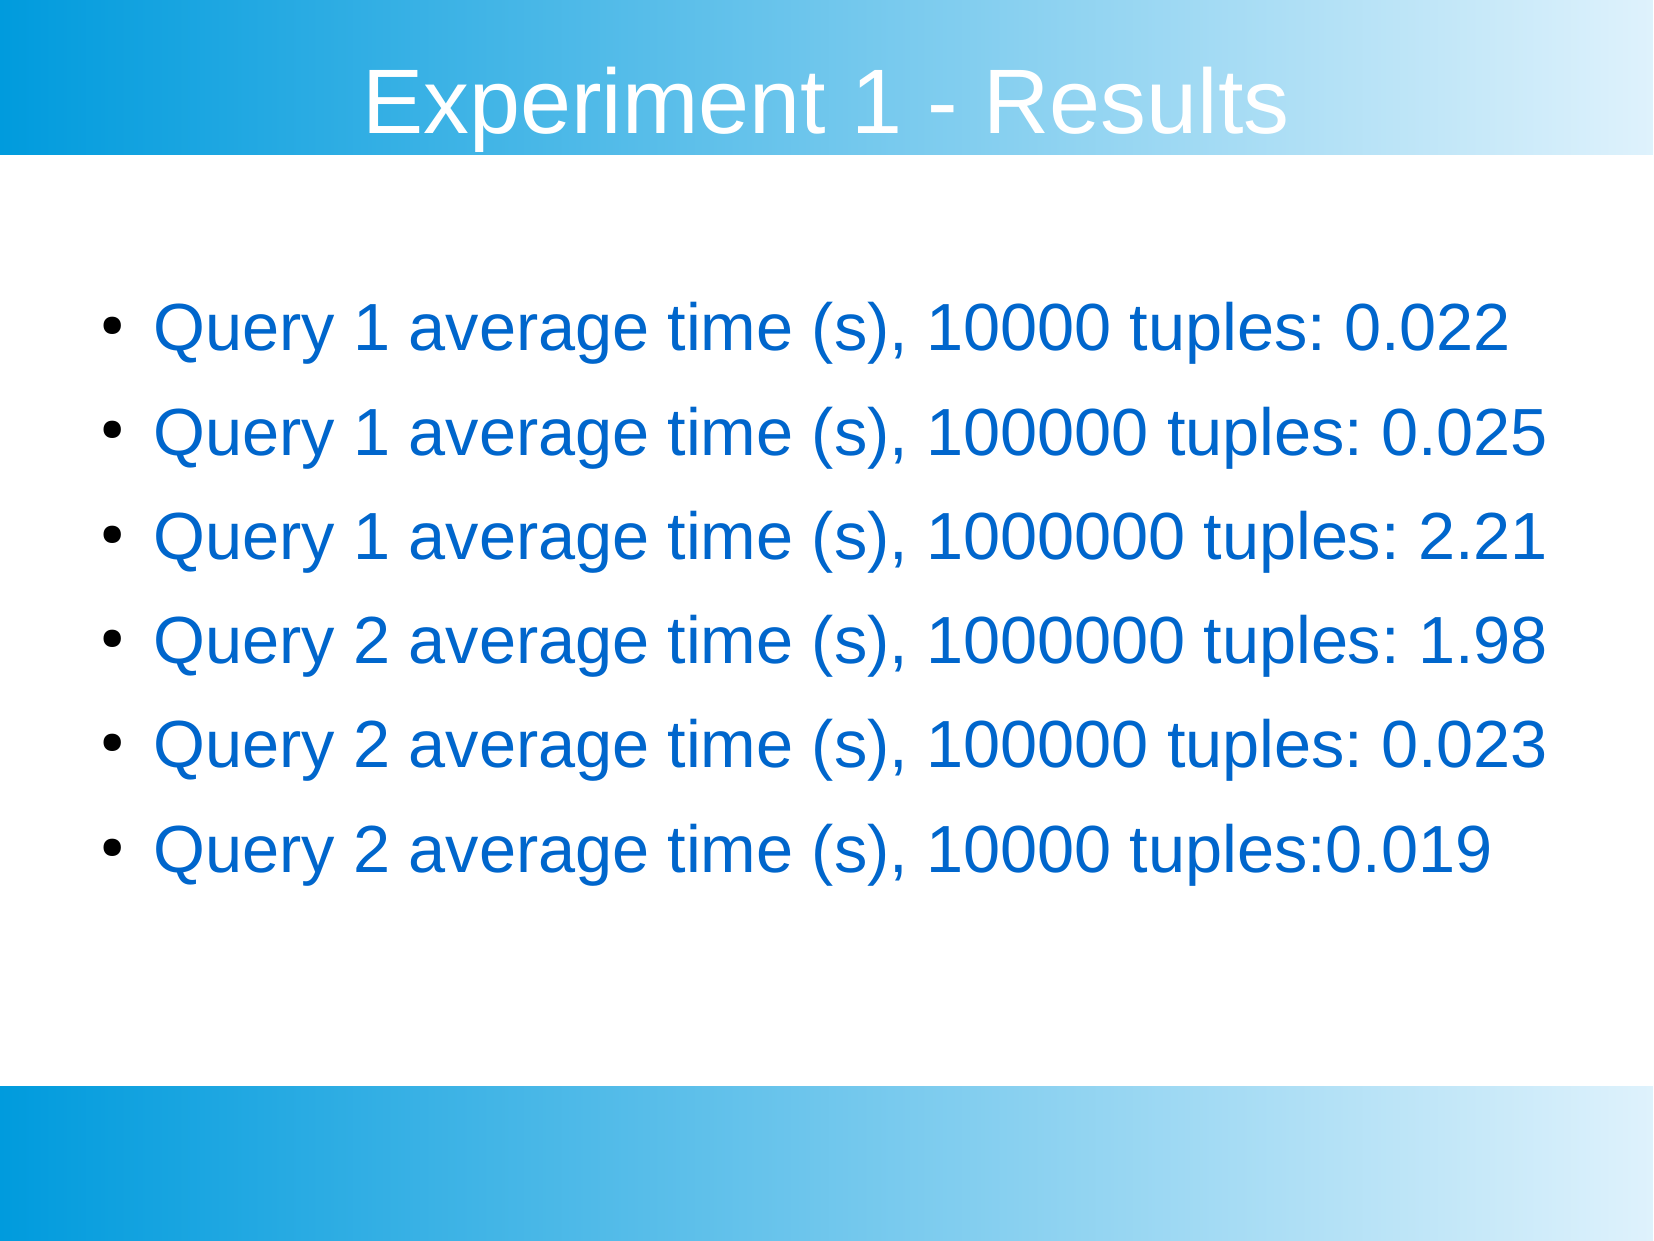

# Experiment 1 - Results
Query 1 average time (s), 10000 tuples: 0.022
Query 1 average time (s), 100000 tuples: 0.025
Query 1 average time (s), 1000000 tuples: 2.21
Query 2 average time (s), 1000000 tuples: 1.98
Query 2 average time (s), 100000 tuples: 0.023
Query 2 average time (s), 10000 tuples:0.019